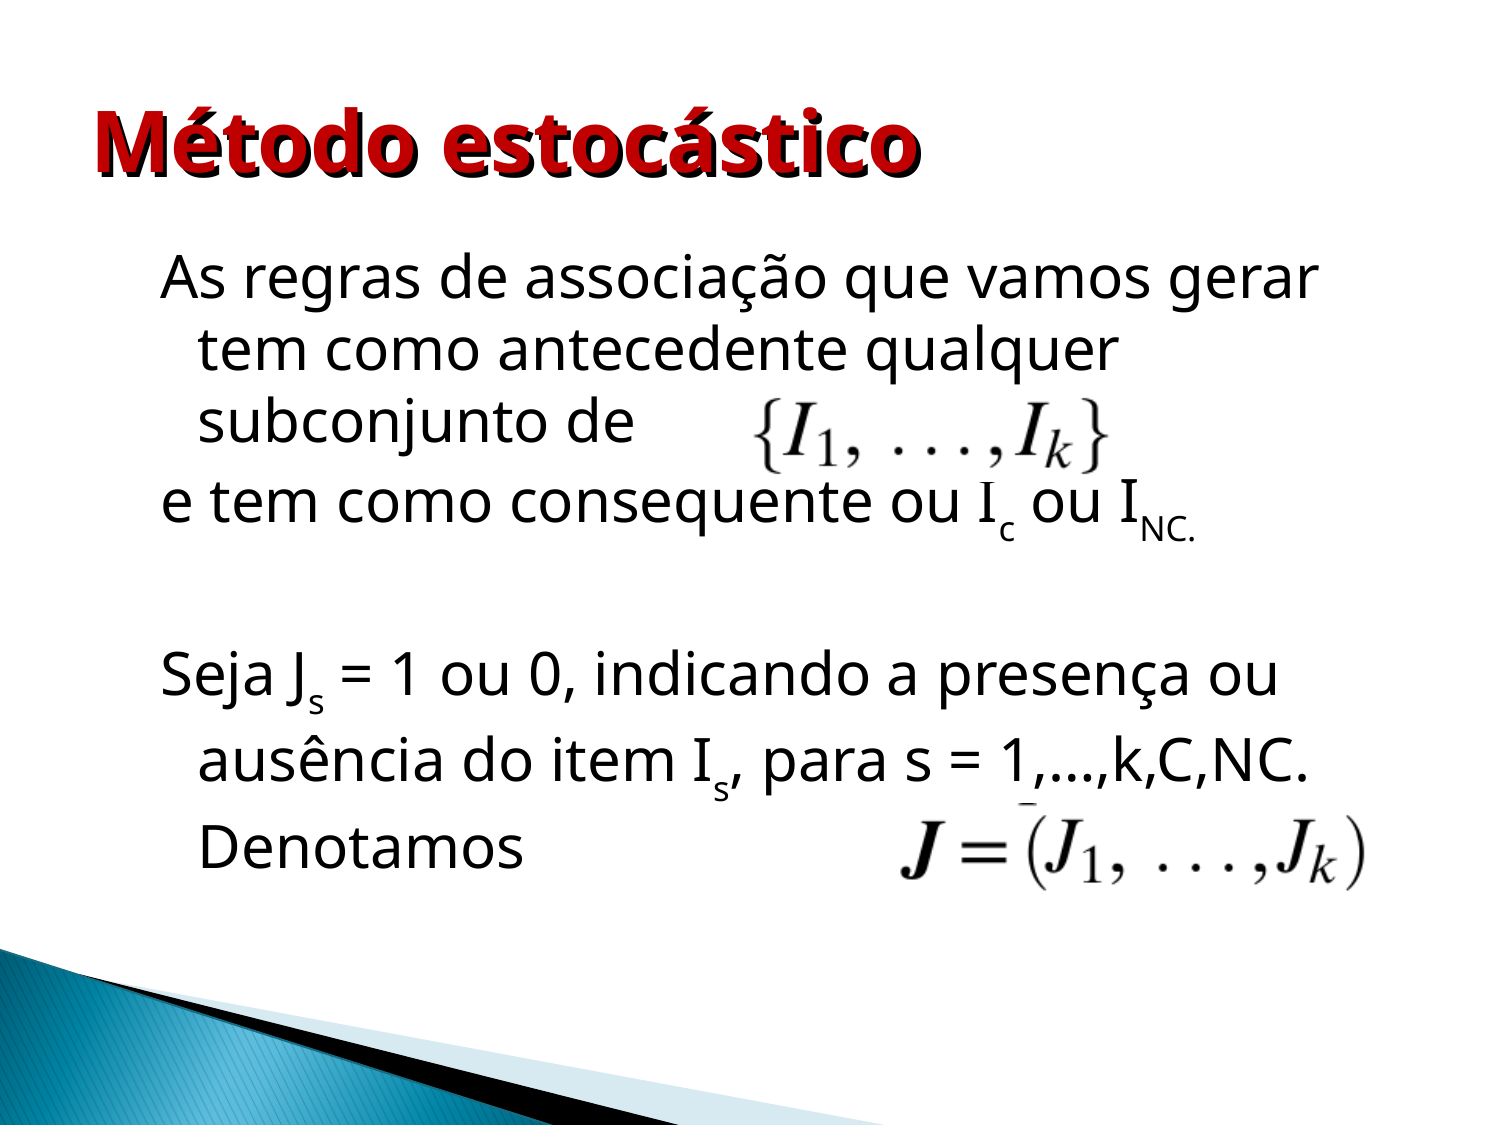

Método estocástico
# As regras de associação que vamos gerar tem como antecedente qualquer subconjunto de
e tem como consequente ou Ic ou INC.
Seja Js = 1 ou 0, indicando a presença ou ausência do item Is, para s = 1,…,k,C,NC. Denotamos